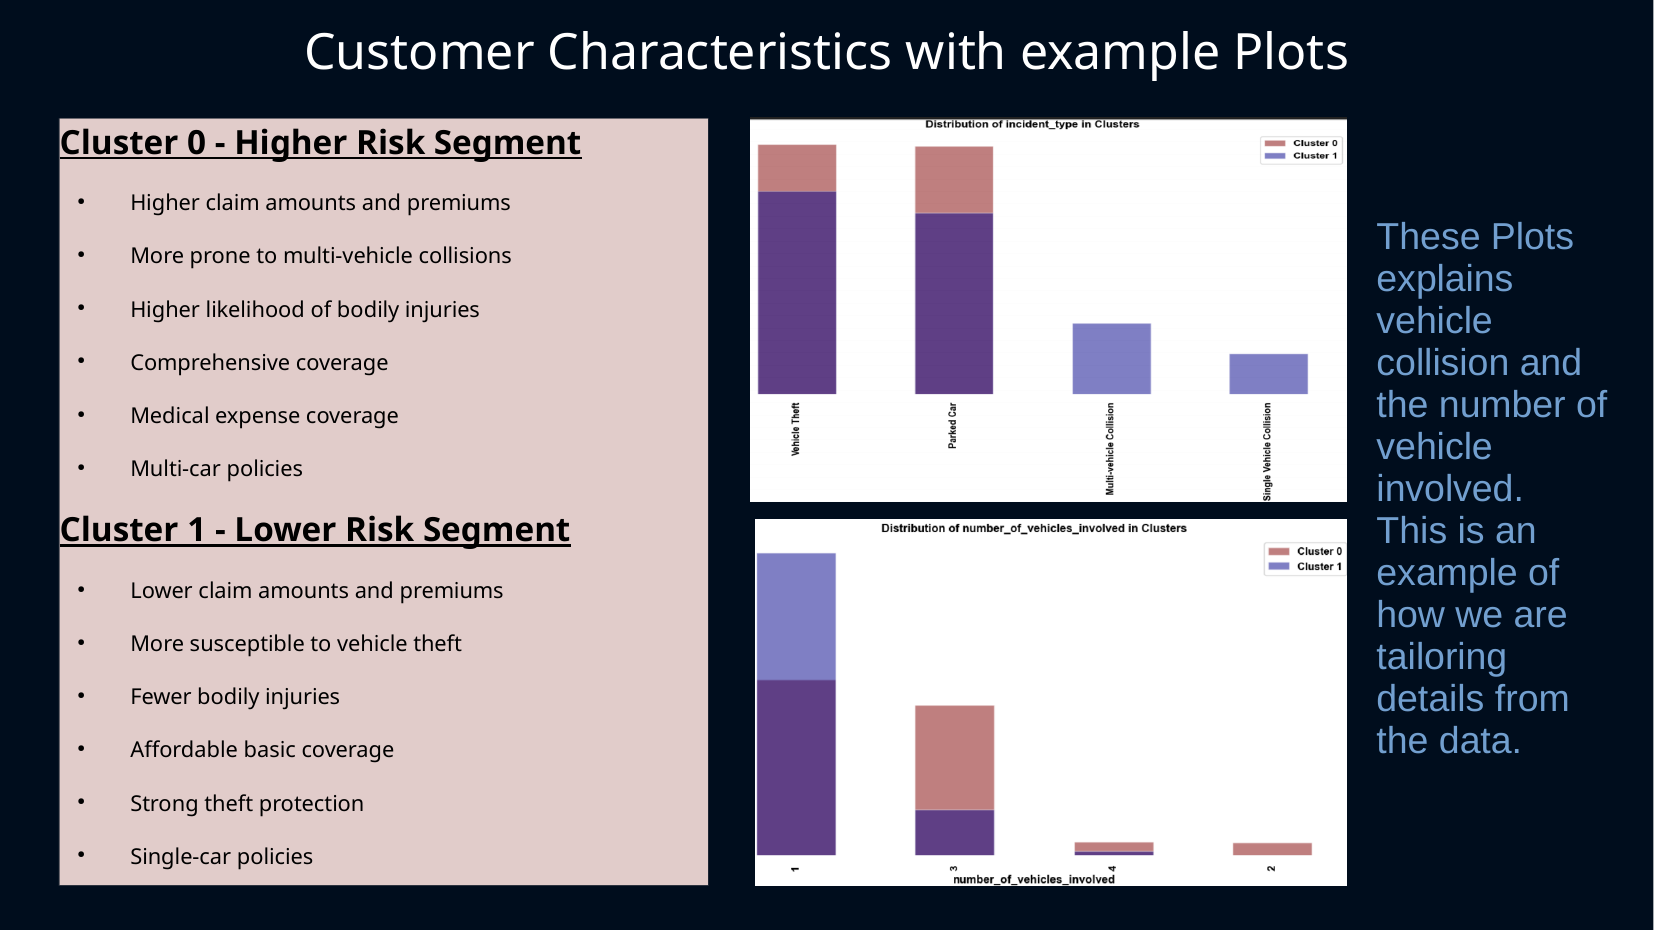

# Customer Characteristics with example Plots
Cluster 0 - Higher Risk Segment
Higher claim amounts and premiums
More prone to multi-vehicle collisions
Higher likelihood of bodily injuries
Comprehensive coverage
Medical expense coverage
Multi-car policies
Cluster 1 - Lower Risk Segment
Lower claim amounts and premiums
More susceptible to vehicle theft
Fewer bodily injuries
Affordable basic coverage
Strong theft protection
Single-car policies
These Plots explains vehicle collision and the number of vehicle involved.
This is an example of how we are tailoring details from the data.